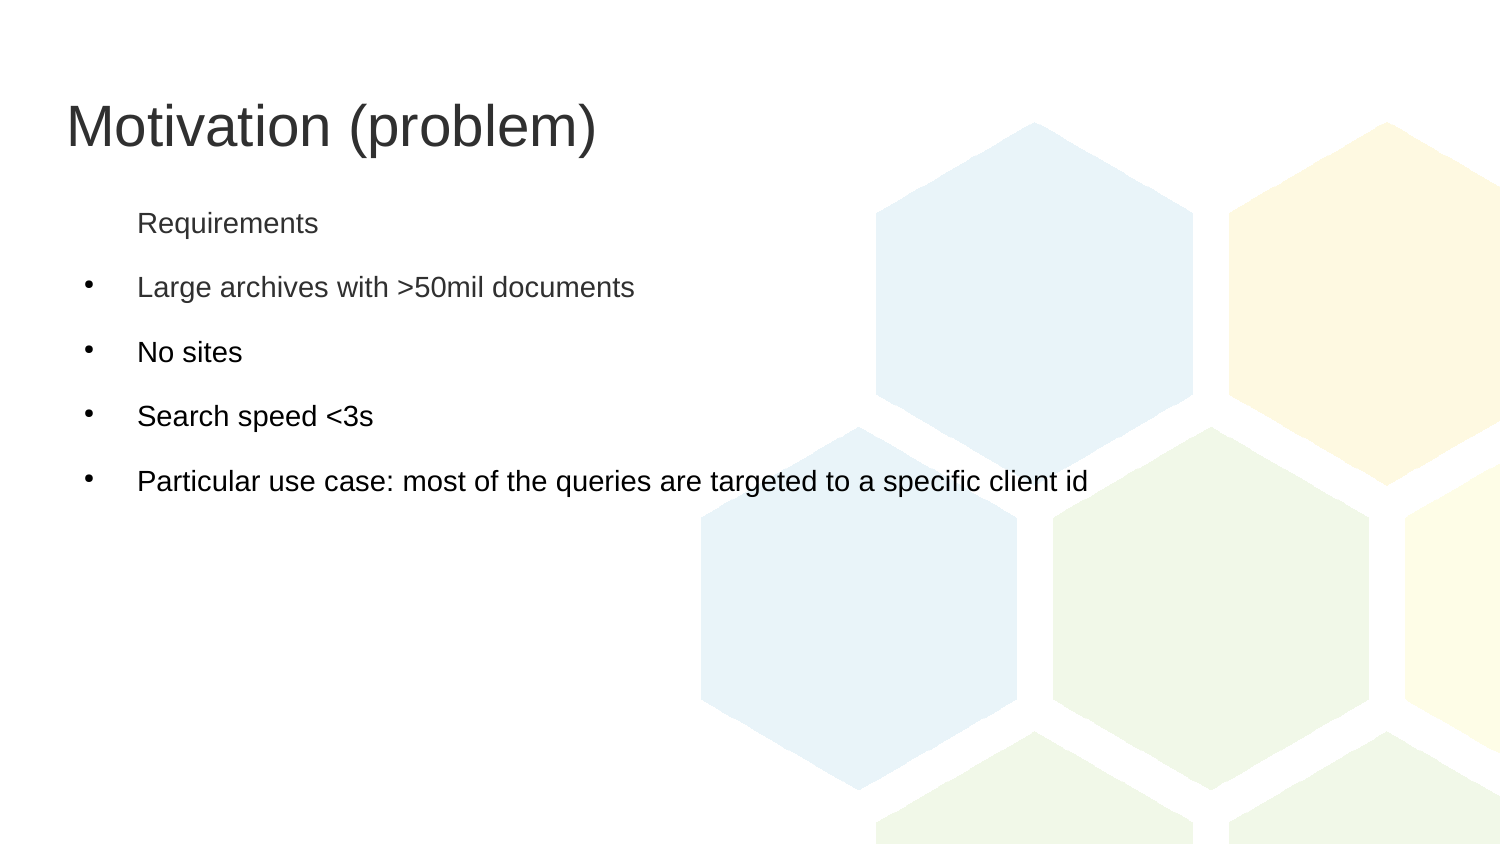

# Motivation (problem)
Requirements
Large archives with >50mil documents
No sites
Search speed <3s
Particular use case: most of the queries are targeted to a specific client id